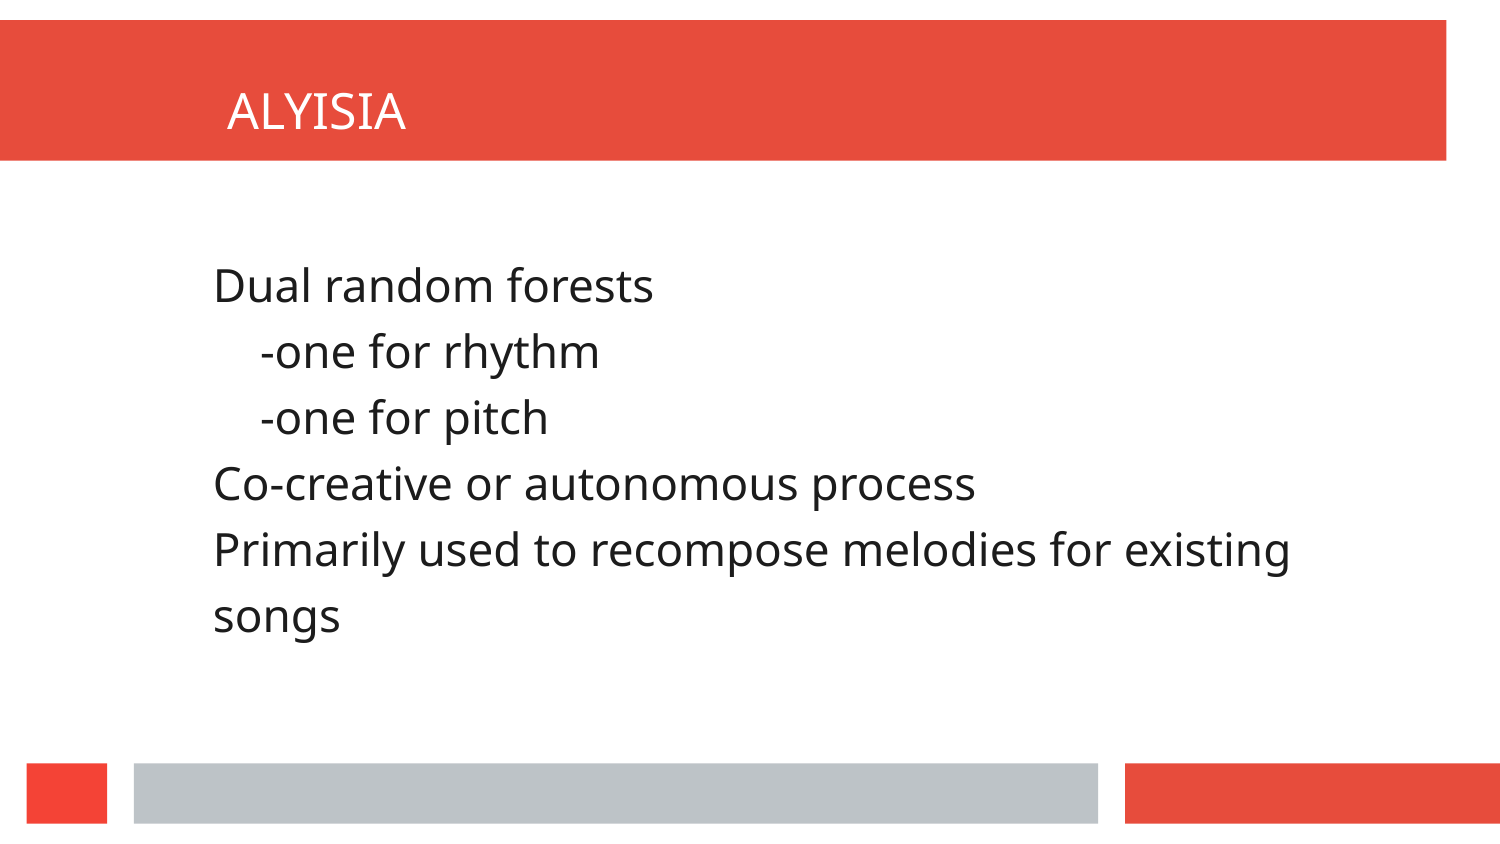

# ALYISIA
Dual random forests
-one for rhythm
-one for pitch
Co-creative or autonomous process
Primarily used to recompose melodies for existing
songs